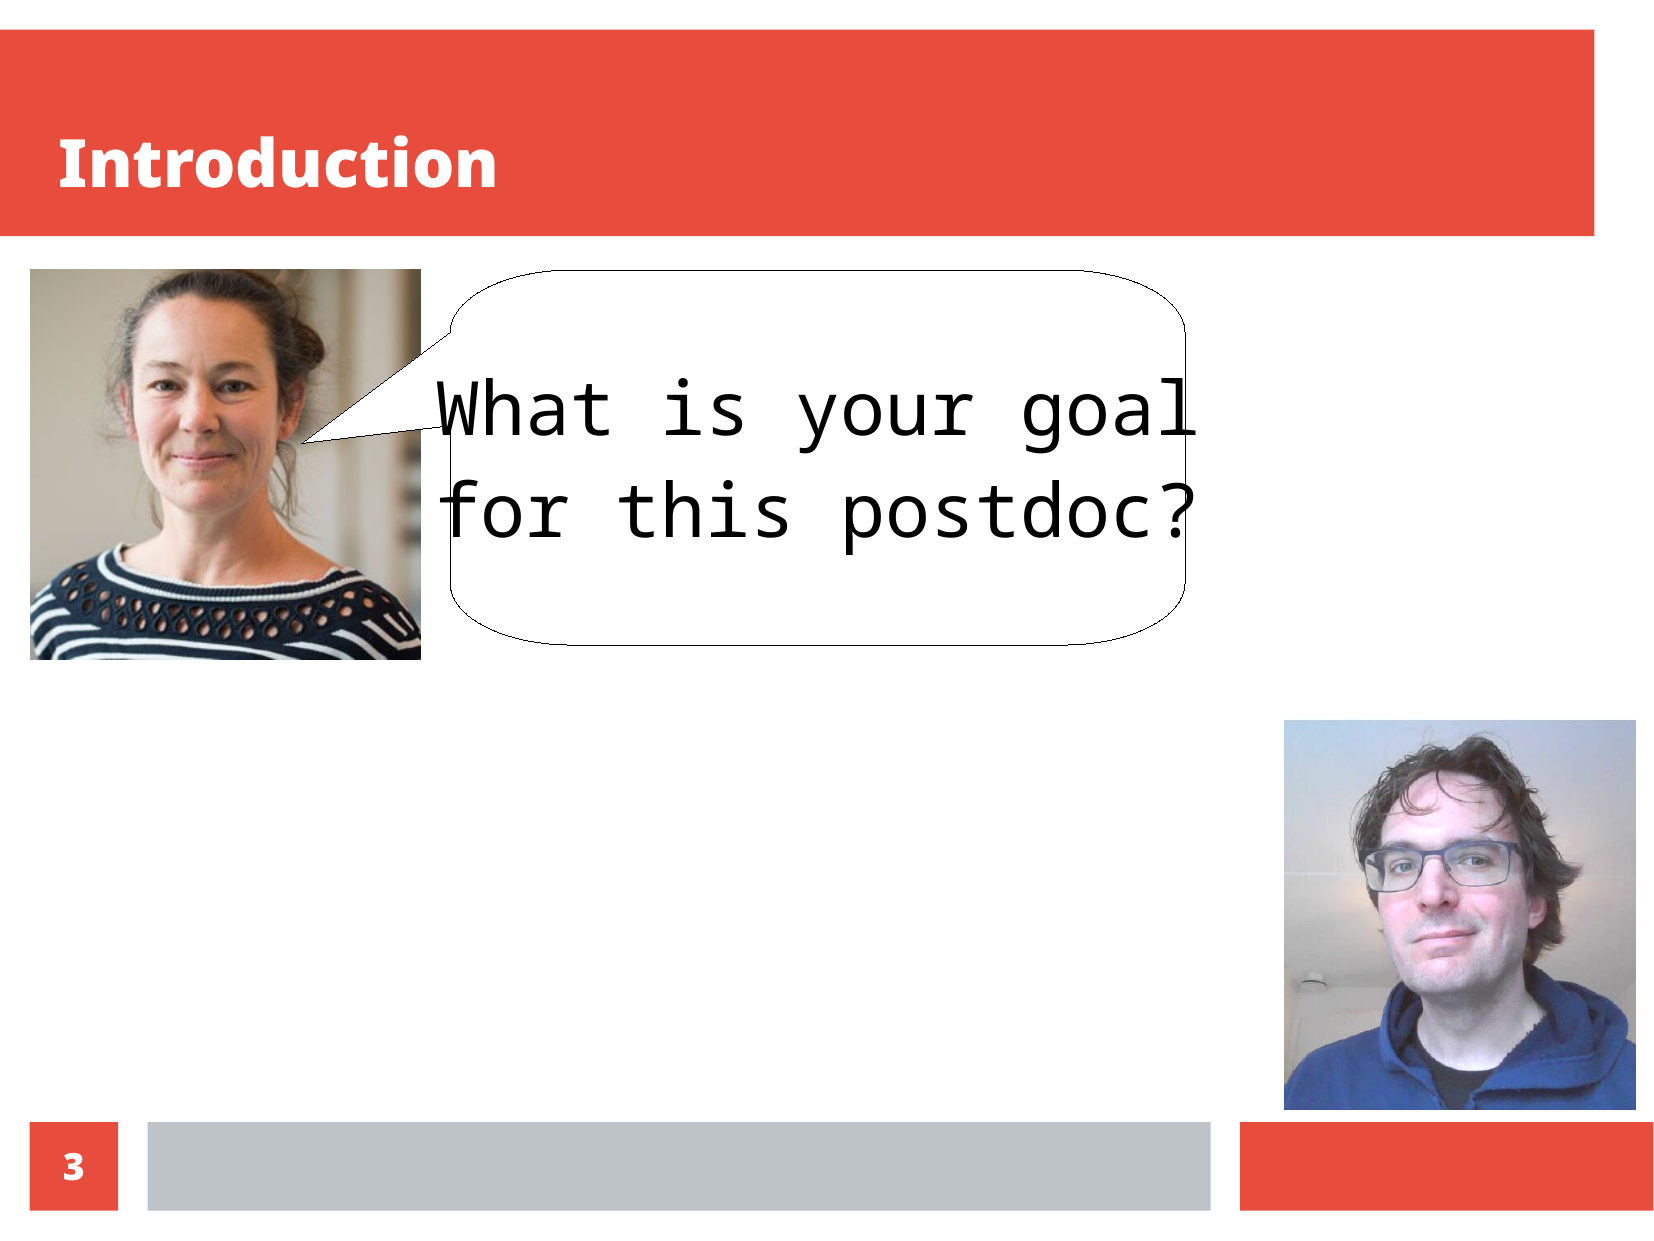

# Introduction
What is your goal
for this postdoc?
3